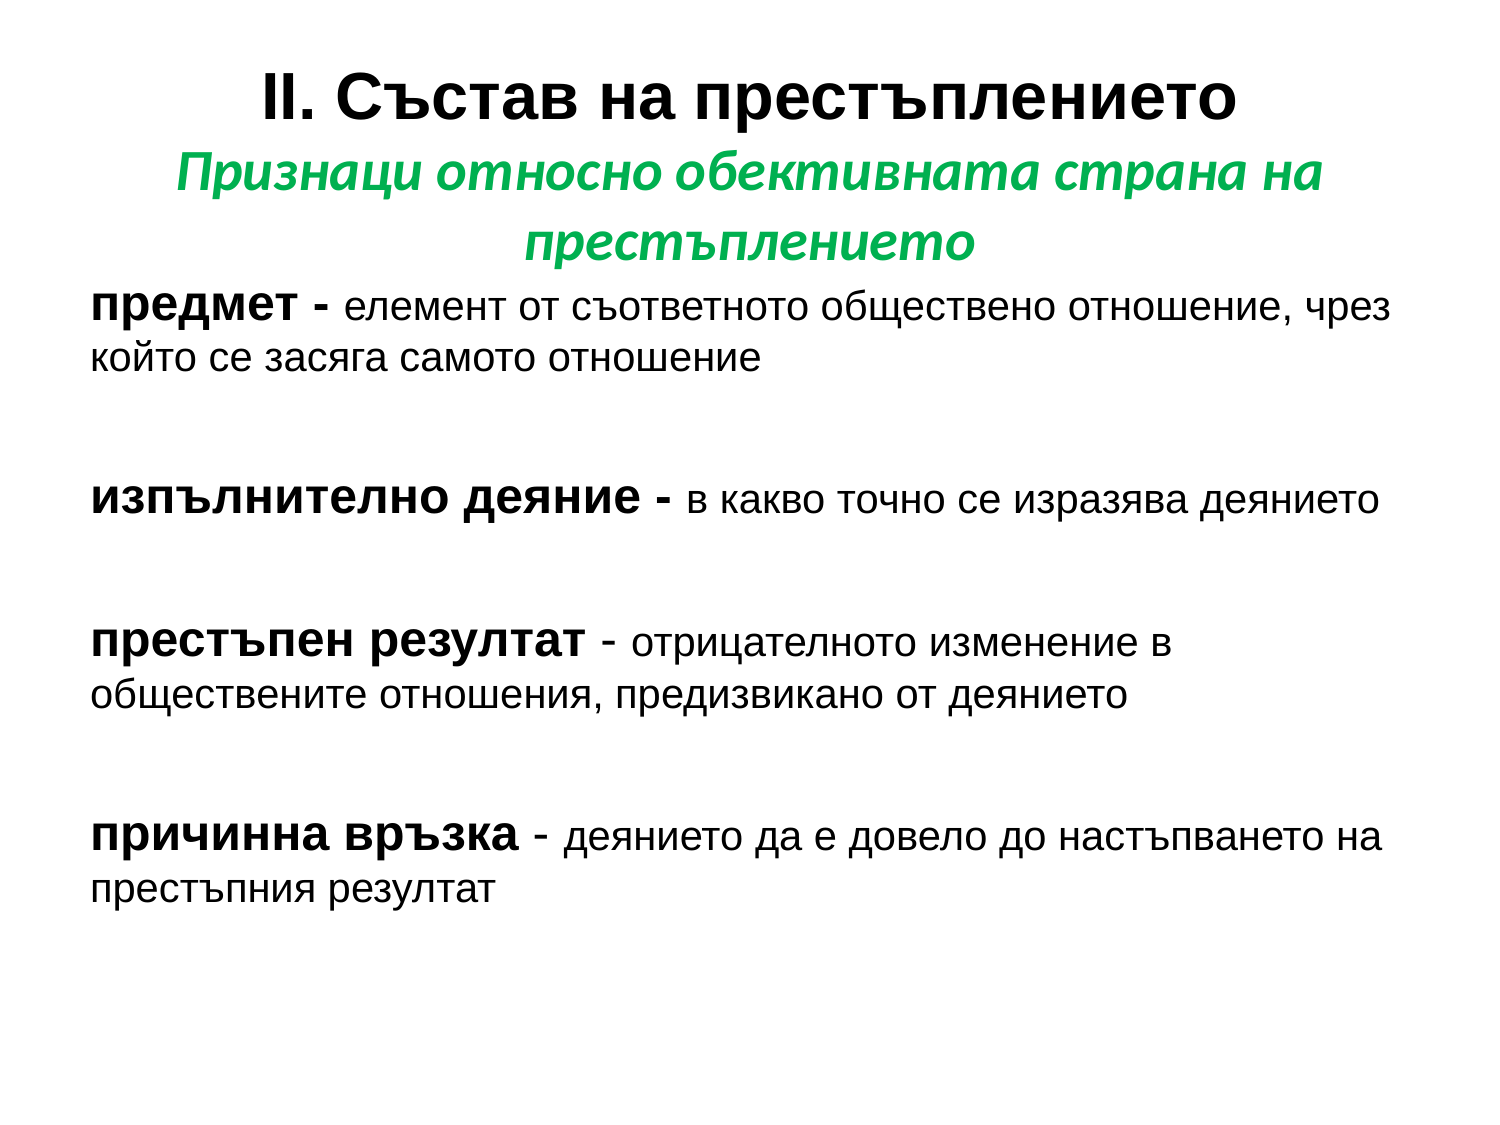

# II. Състав на престъплението Признаци относно обективната страна на престъплението
предмет - елемент от съответното обществено отношение, чрез който се засяга самото отношение
изпълнително деяние - в какво точно се изразява деянието
престъпен резултат - отрицателното изменение в обществените отношения, предизвикано от деянието
причинна връзка - деянието да е довело до настъпването на престъпния резултат